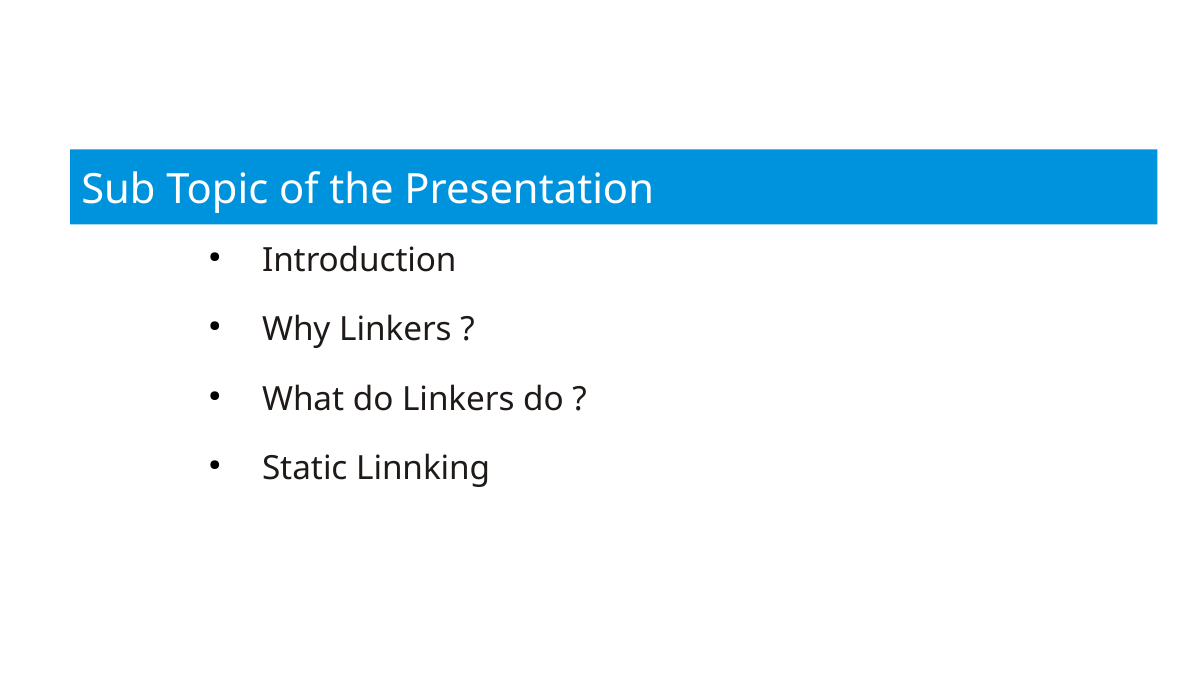

# Sub Topic of the Presentation
Introduction
Why Linkers ?
What do Linkers do ?
Static Linnking